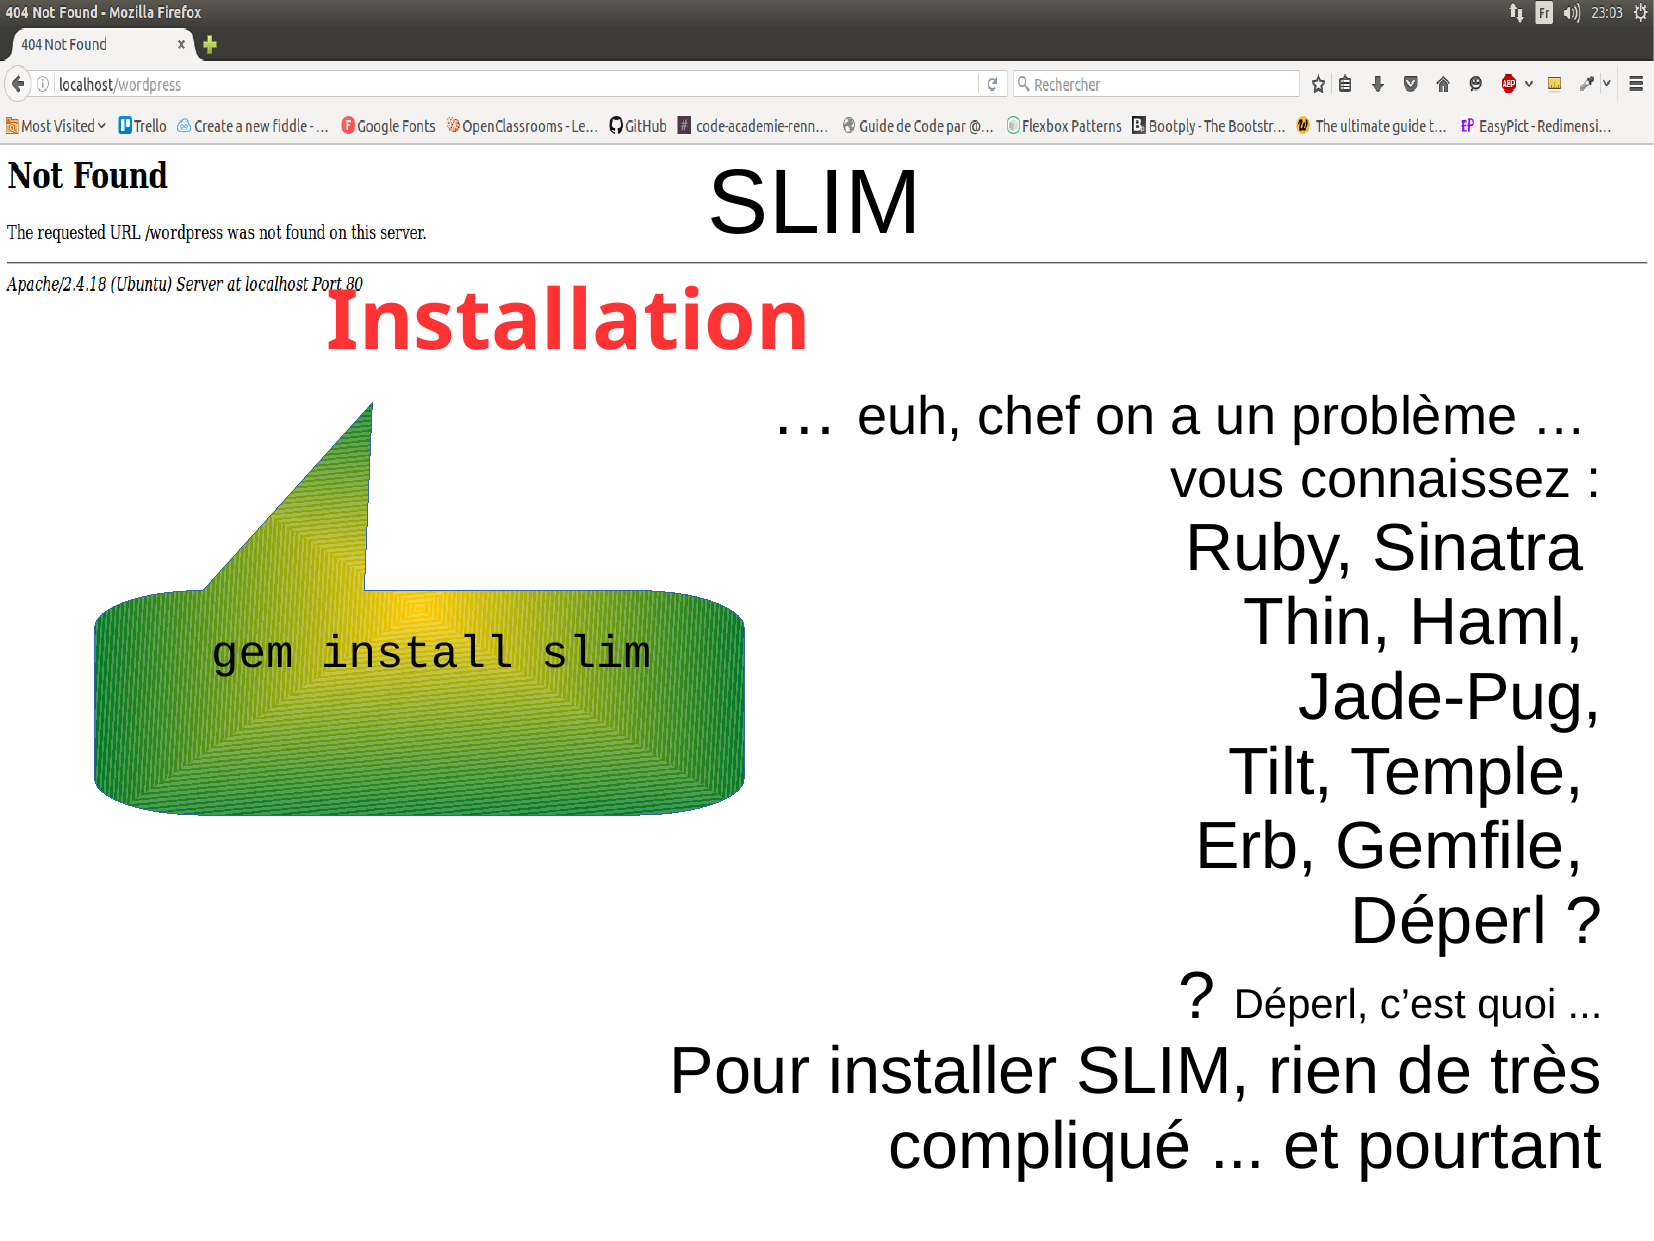

# SLIM
Installation
… euh, chef on a un problème …
vous connaissez :
Ruby, Sinatra
Thin, Haml,
Jade-Pug,
Tilt, Temple,
Erb, Gemfile,
Déperl ?
? Déperl, c’est quoi ...
Pour installer SLIM, rien de très compliqué ... et pourtant
gem install slim